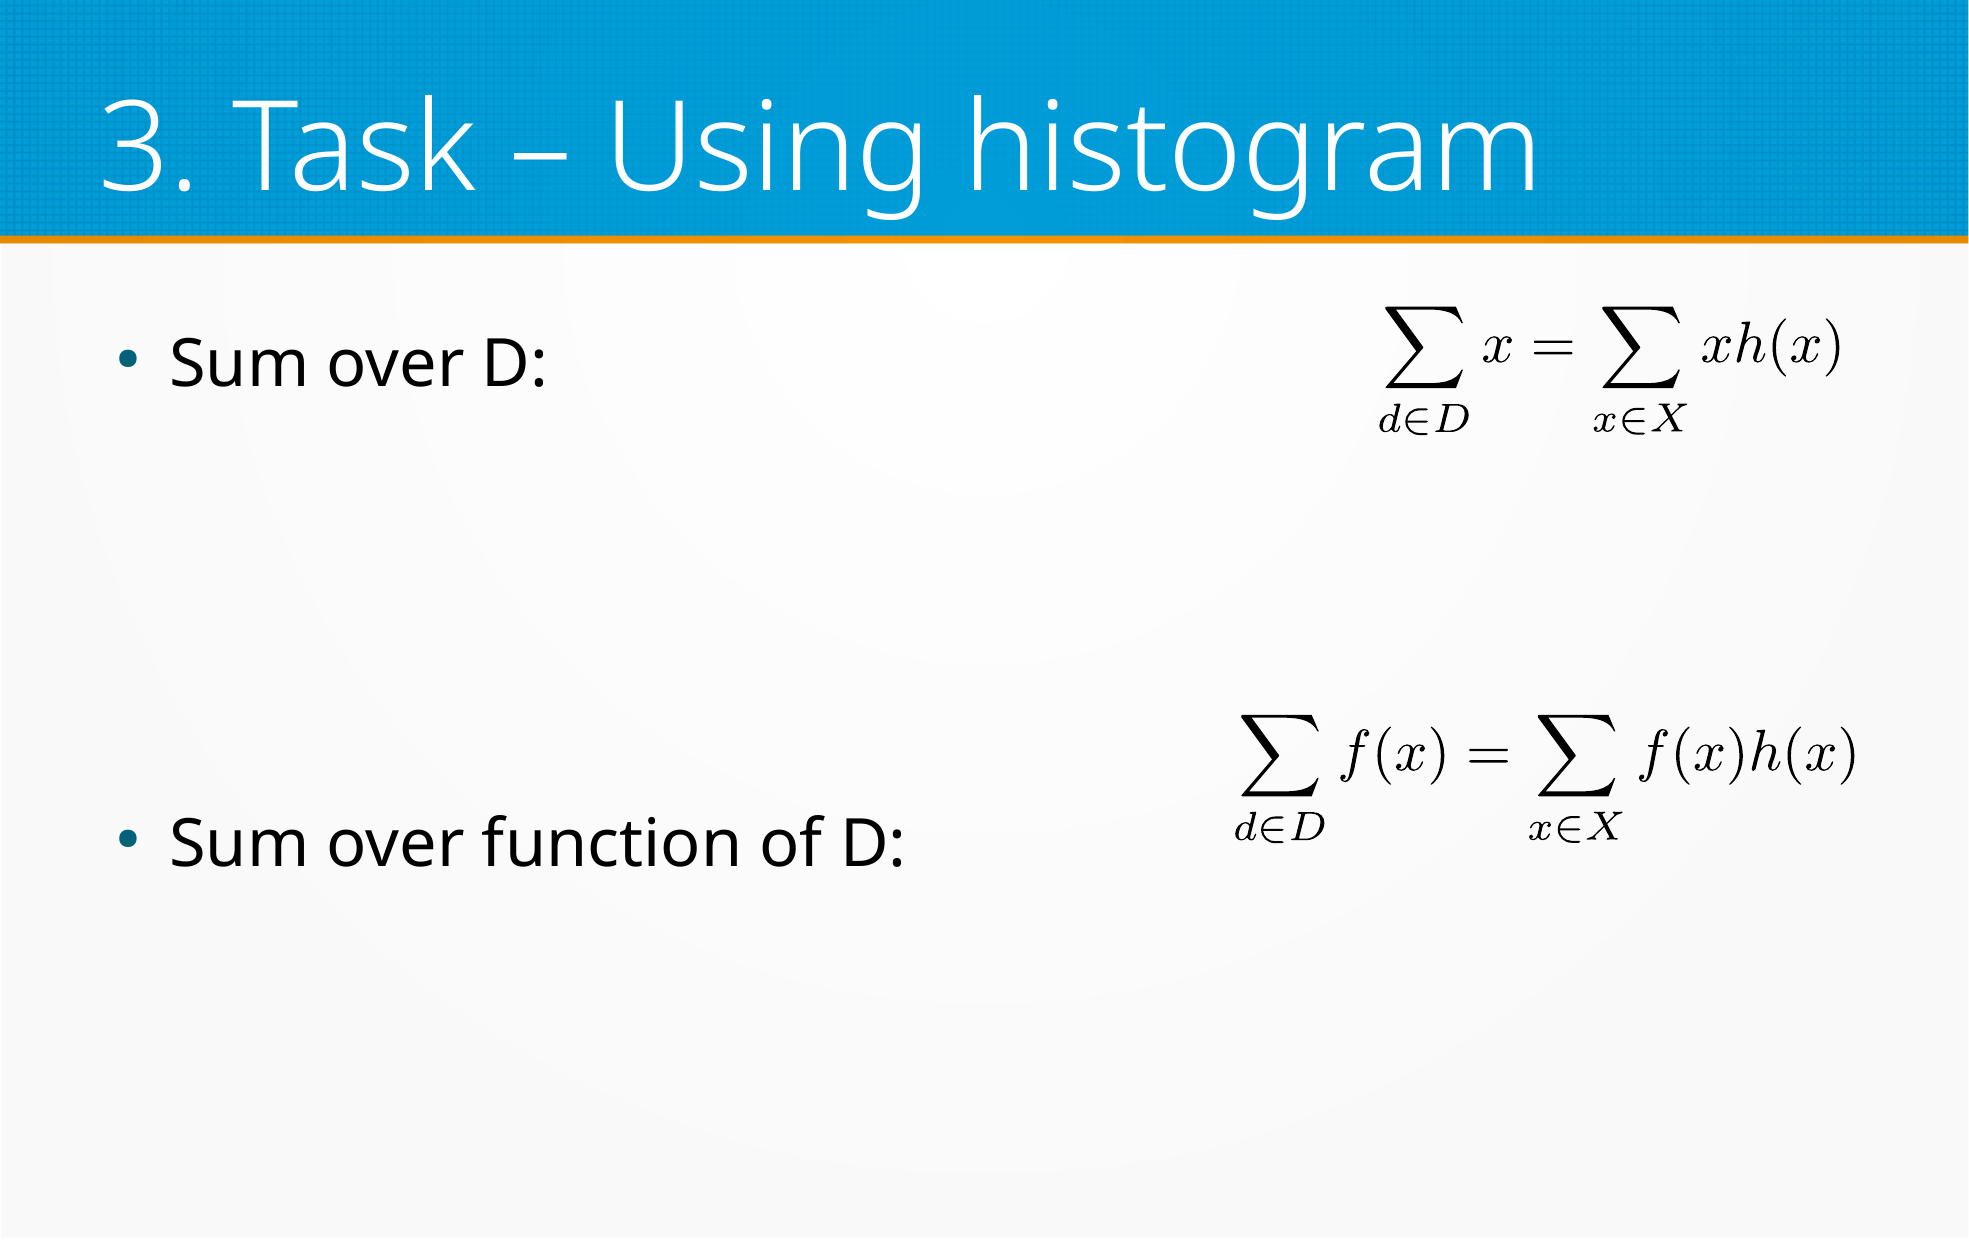

# 3. Task – Using histogram
Sum over D:
Sum over function of D: